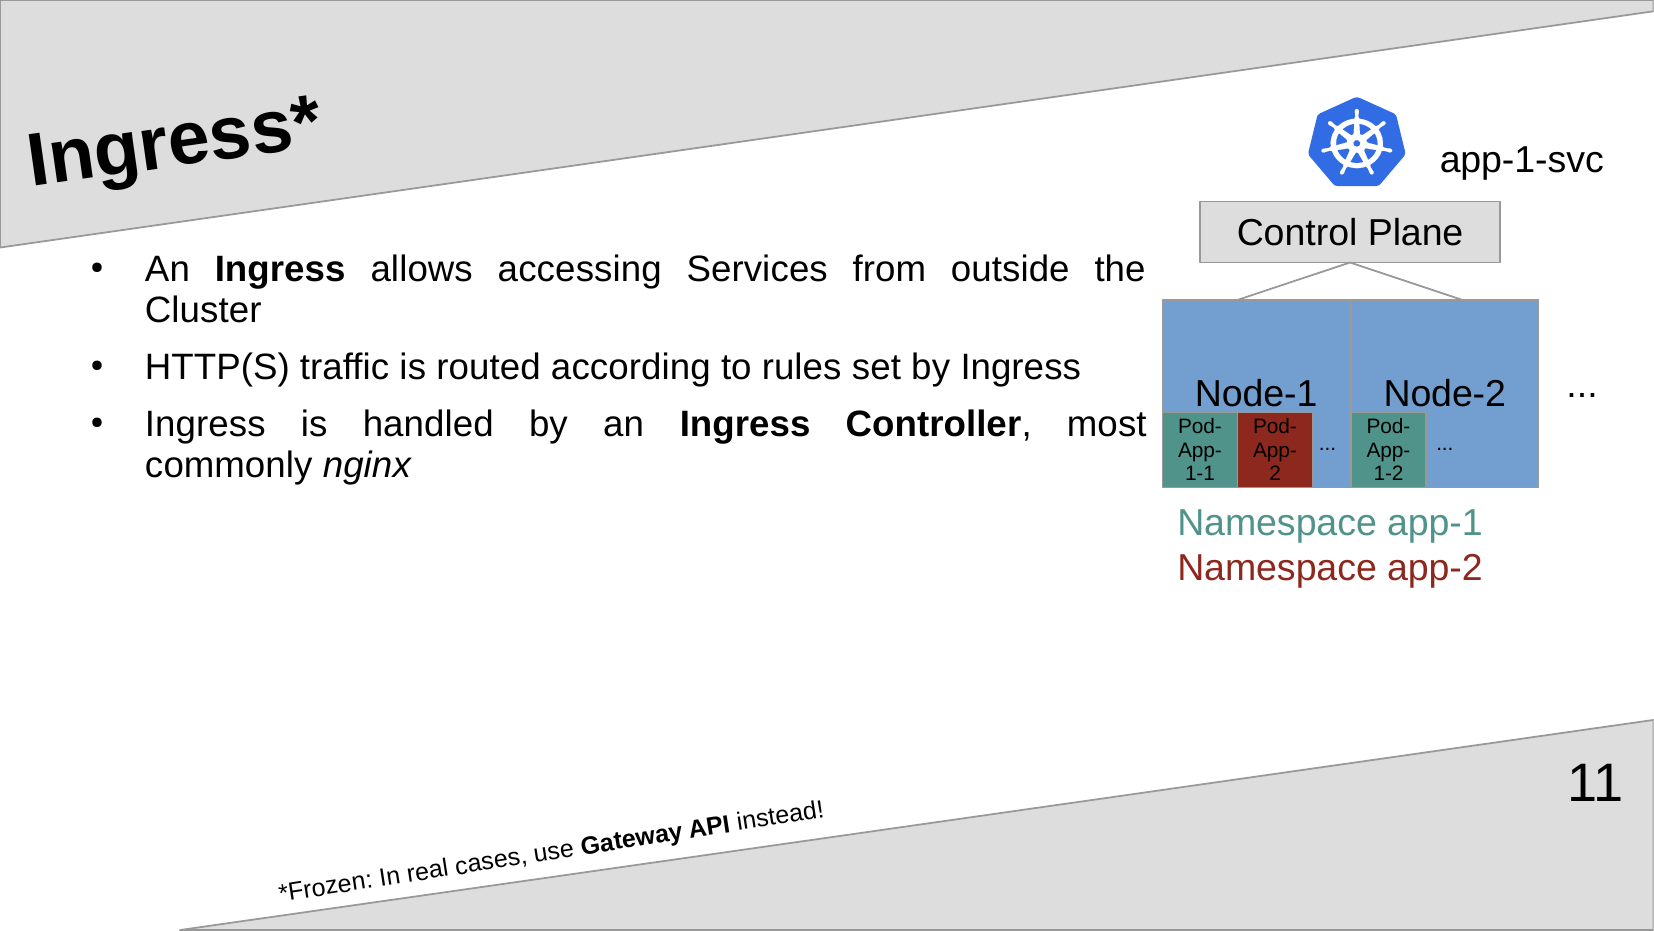

# Ingress*
app-1-svc
Control Plane
An Ingress allows accessing Services from outside the Cluster
HTTP(S) traffic is routed according to rules set by Ingress
Ingress is handled by an Ingress Controller, most commonly nginx
Node-1
Node-2
...
Pod-App-1-1
Pod-
App-
2
Pod-
App-
1-2
...
...
Namespace app-1
Namespace app-2
11
*Frozen: In real cases, use Gateway API instead!